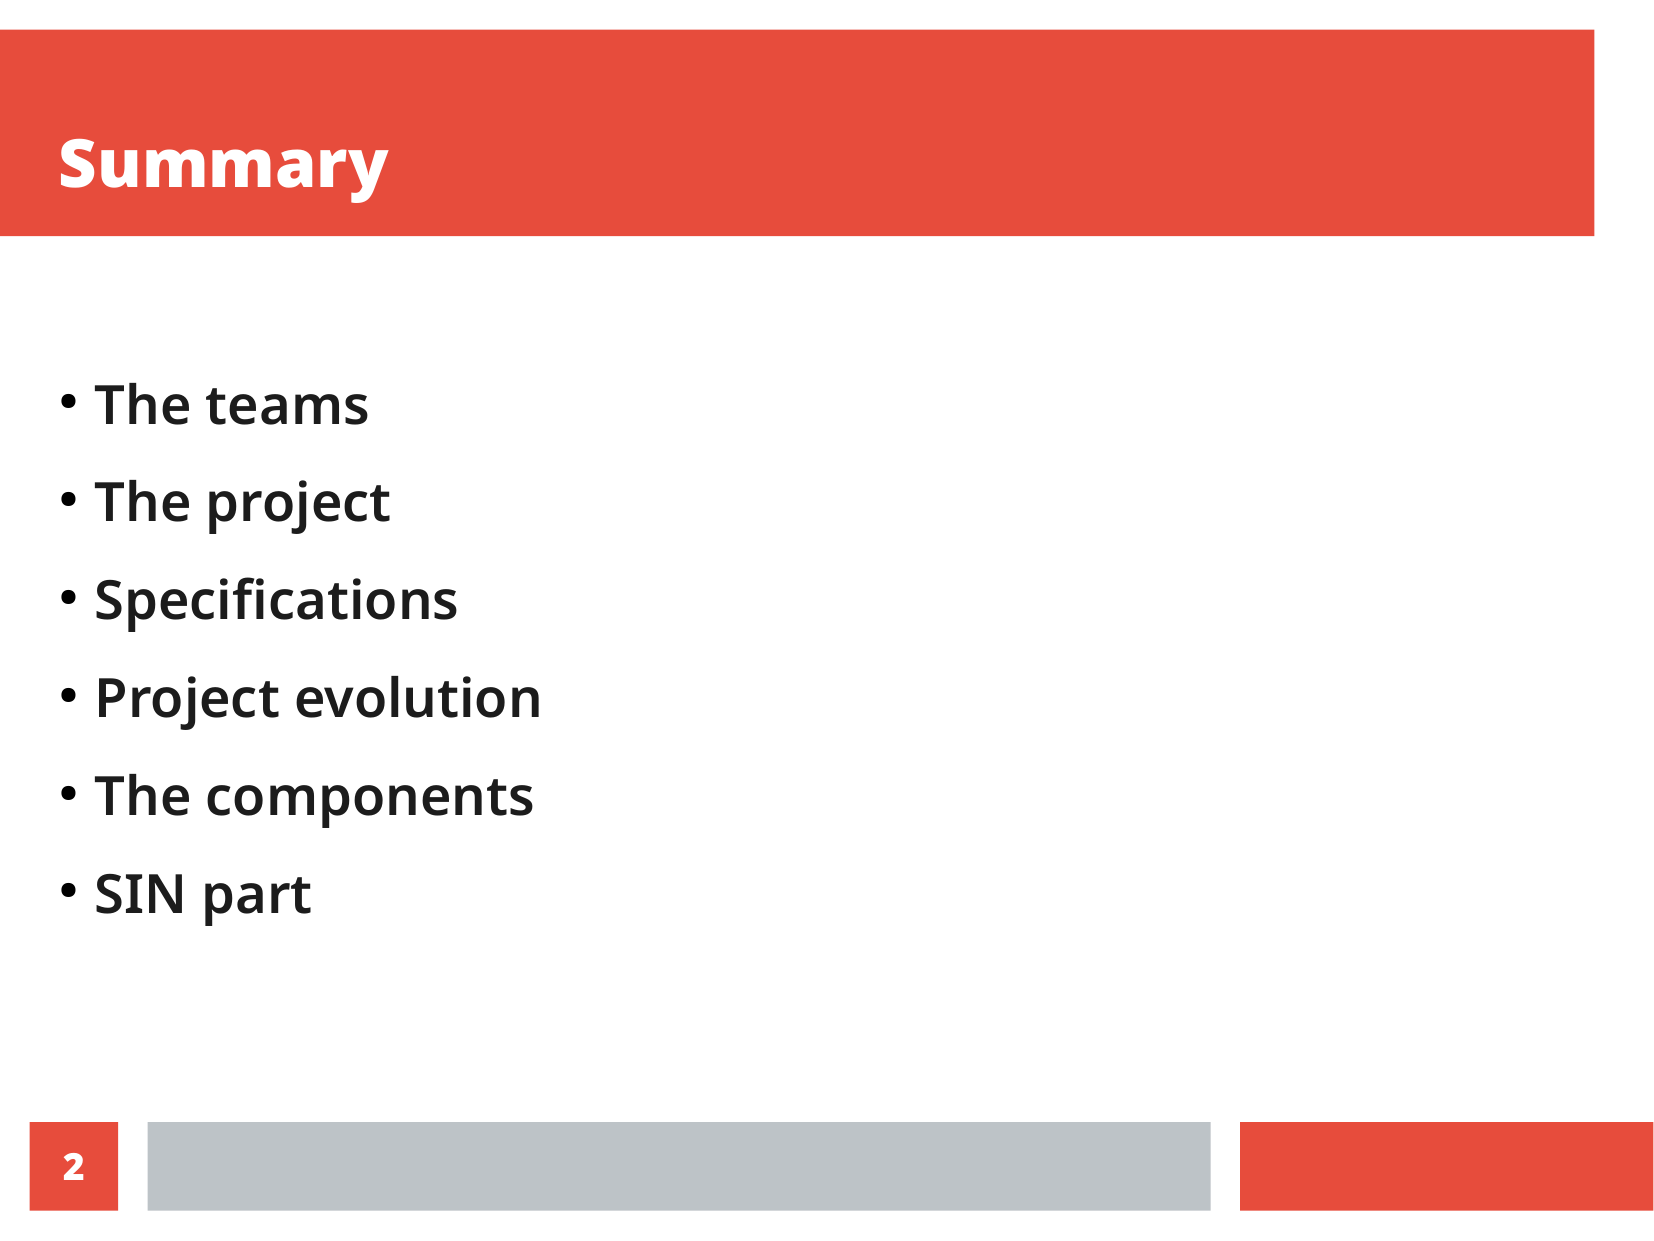

# Summary
The teams
The project
Specifications
Project evolution
The components
SIN part
2